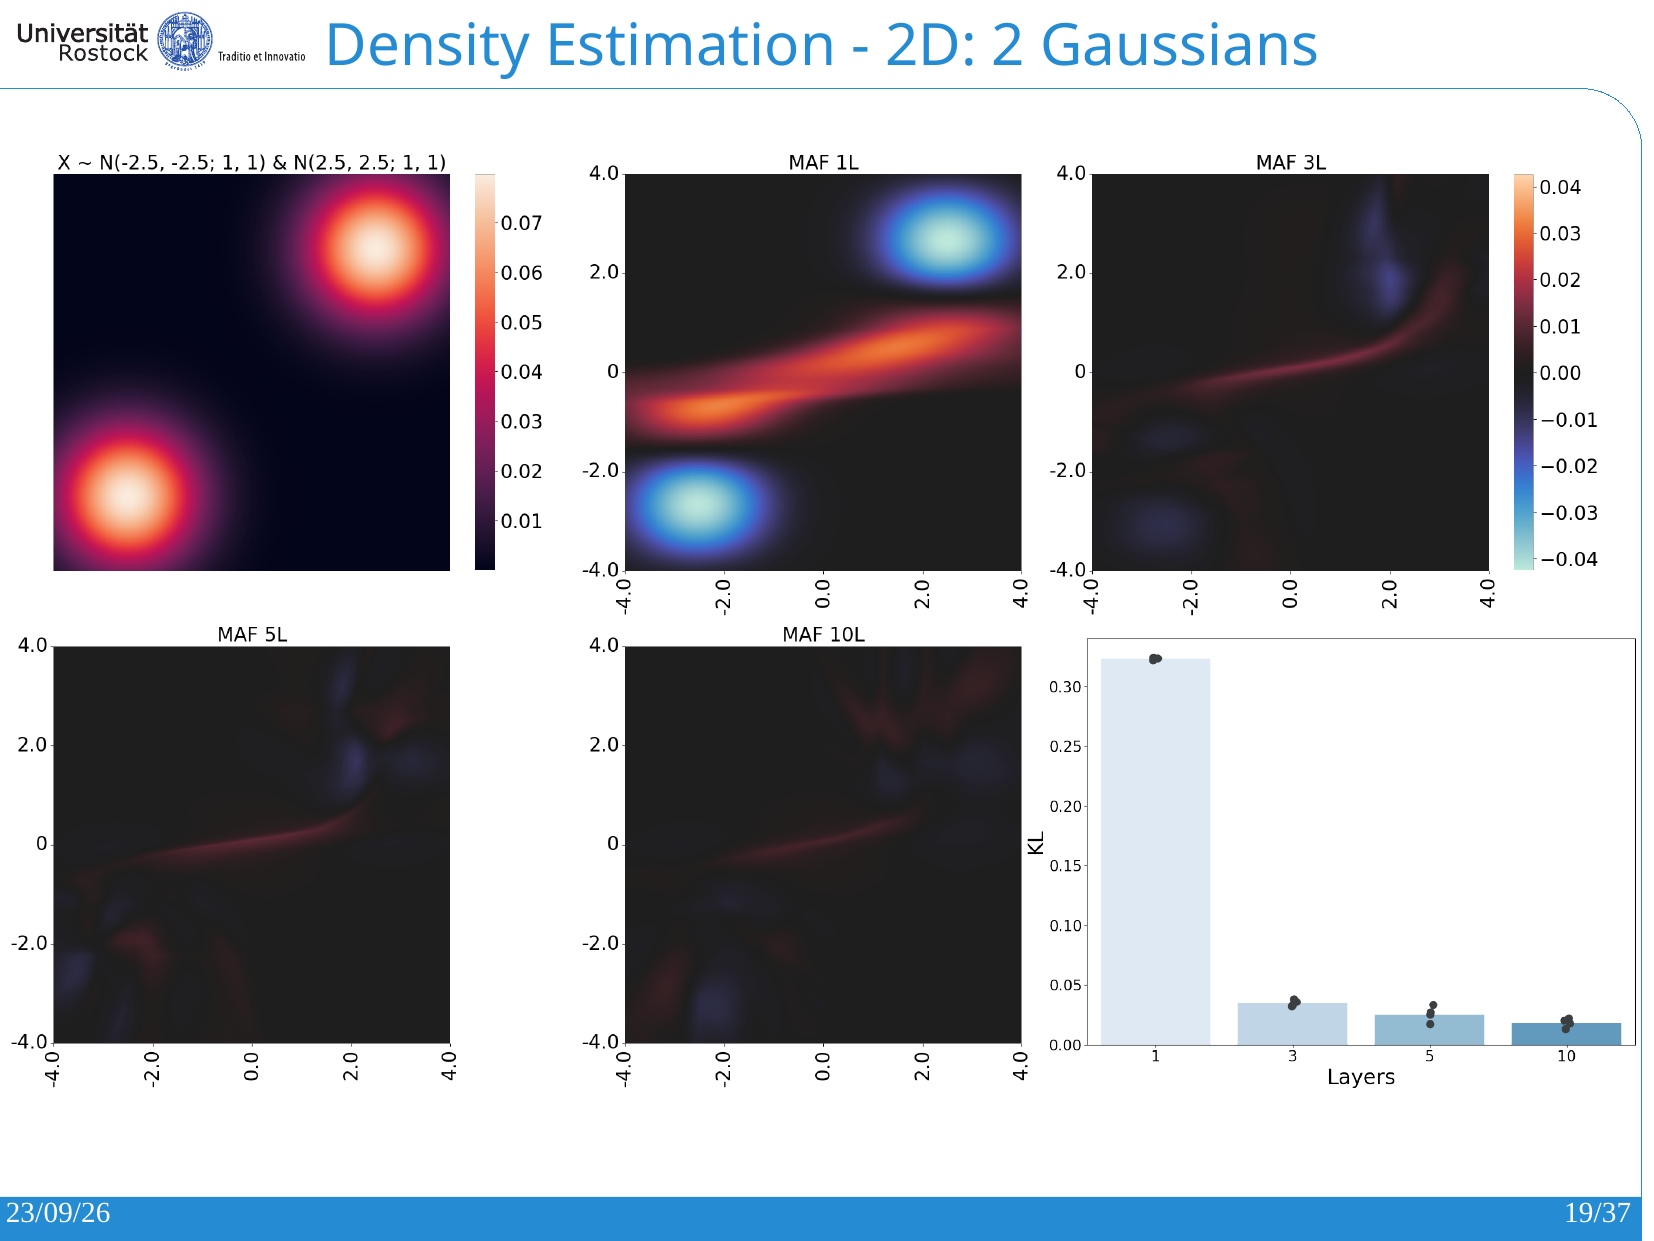

# Density Estimation - 2D: 2 Gaussians